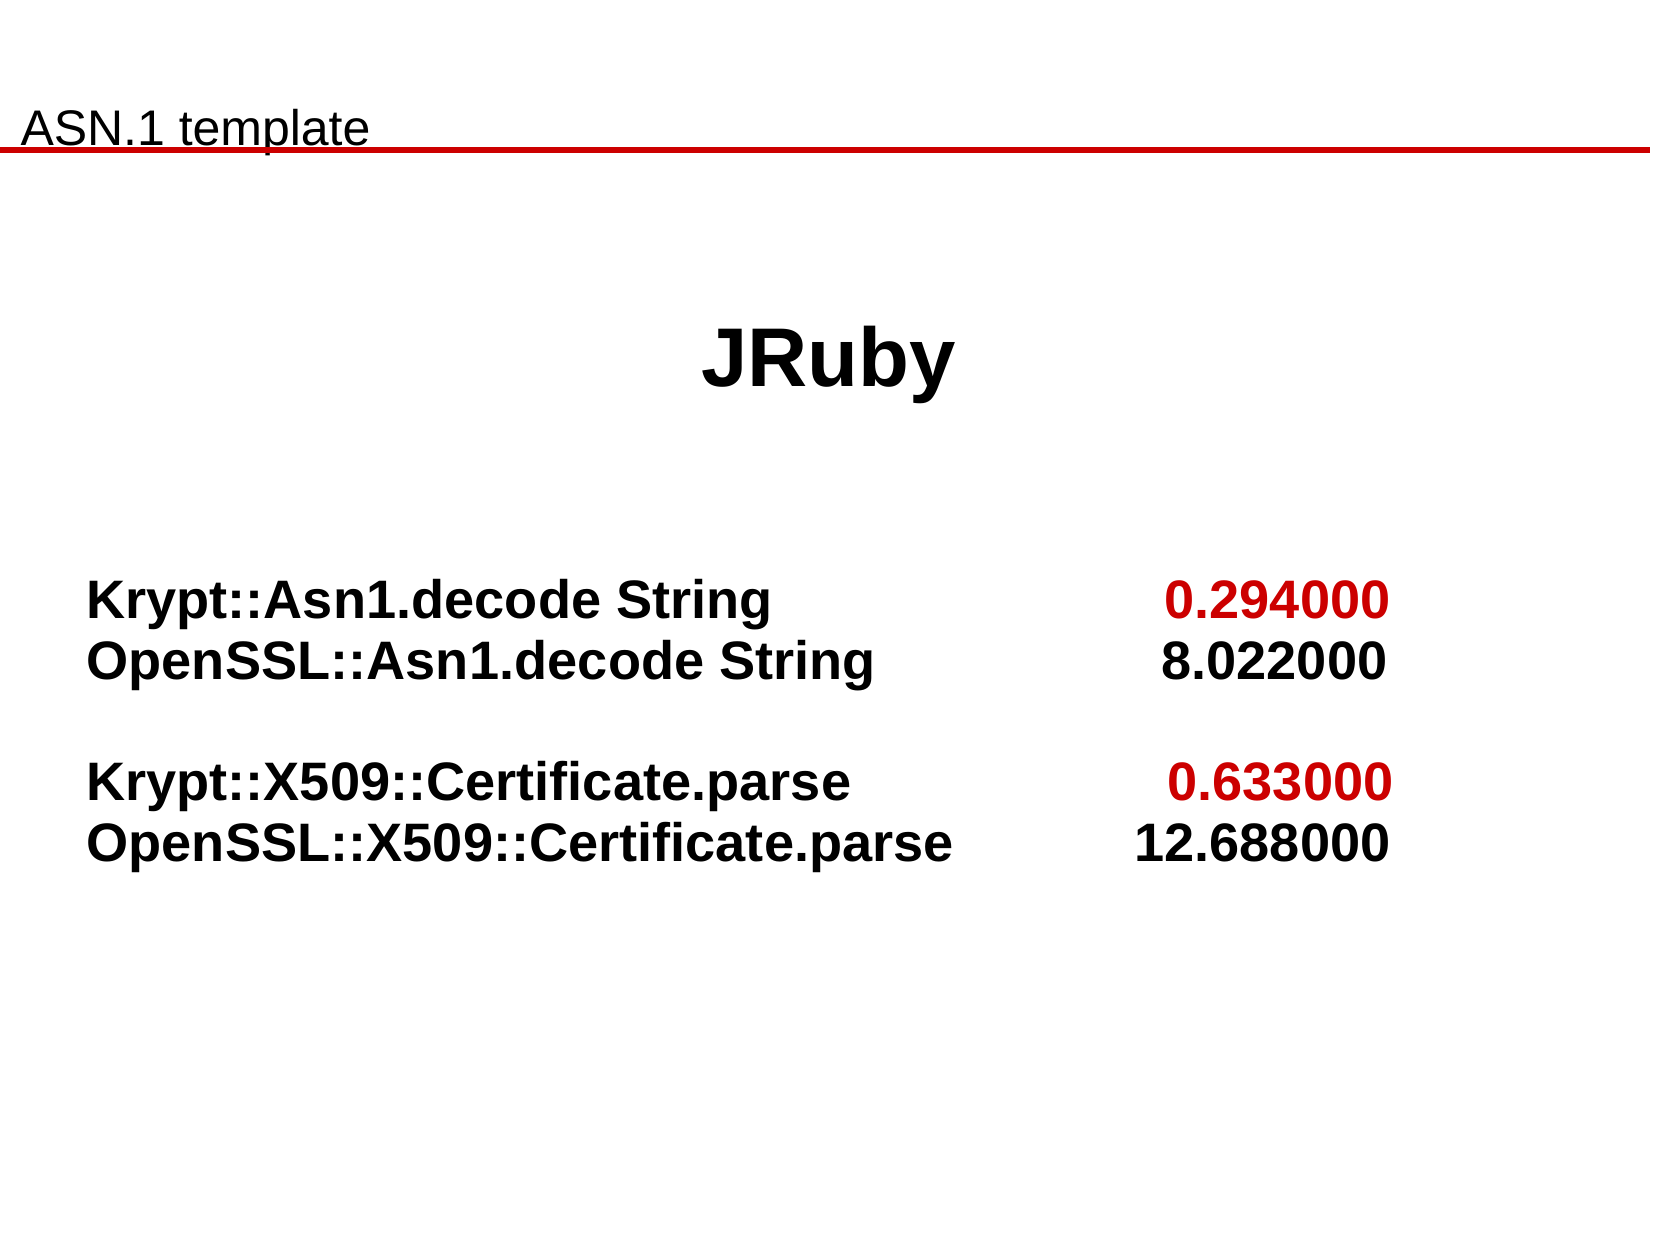

#
ASN.1 template
JRuby
Krypt::Asn1.decode String 0.294000
OpenSSL::Asn1.decode String 8.022000
Krypt::X509::Certificate.parse 0.633000
OpenSSL::X509::Certificate.parse 12.688000